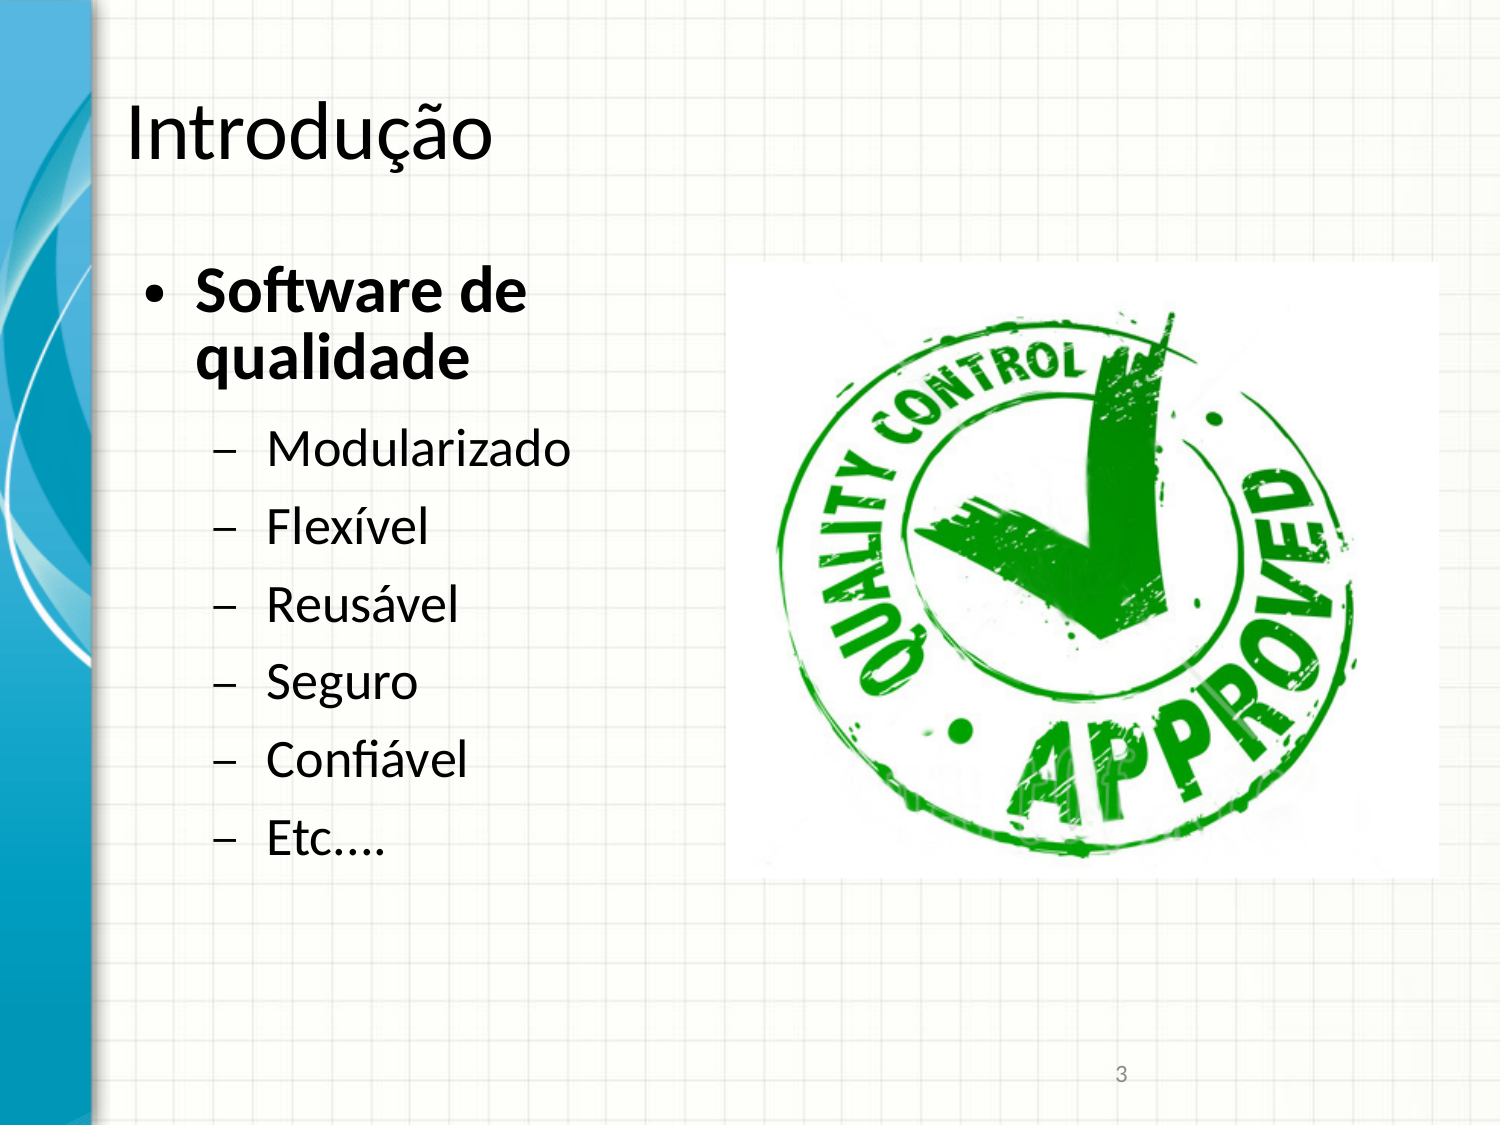

# Introdução
Software de qualidade
Modularizado
Flexível
Reusável
Seguro
Confiável
Etc....
Tcc - TADS/FURG 2014
3